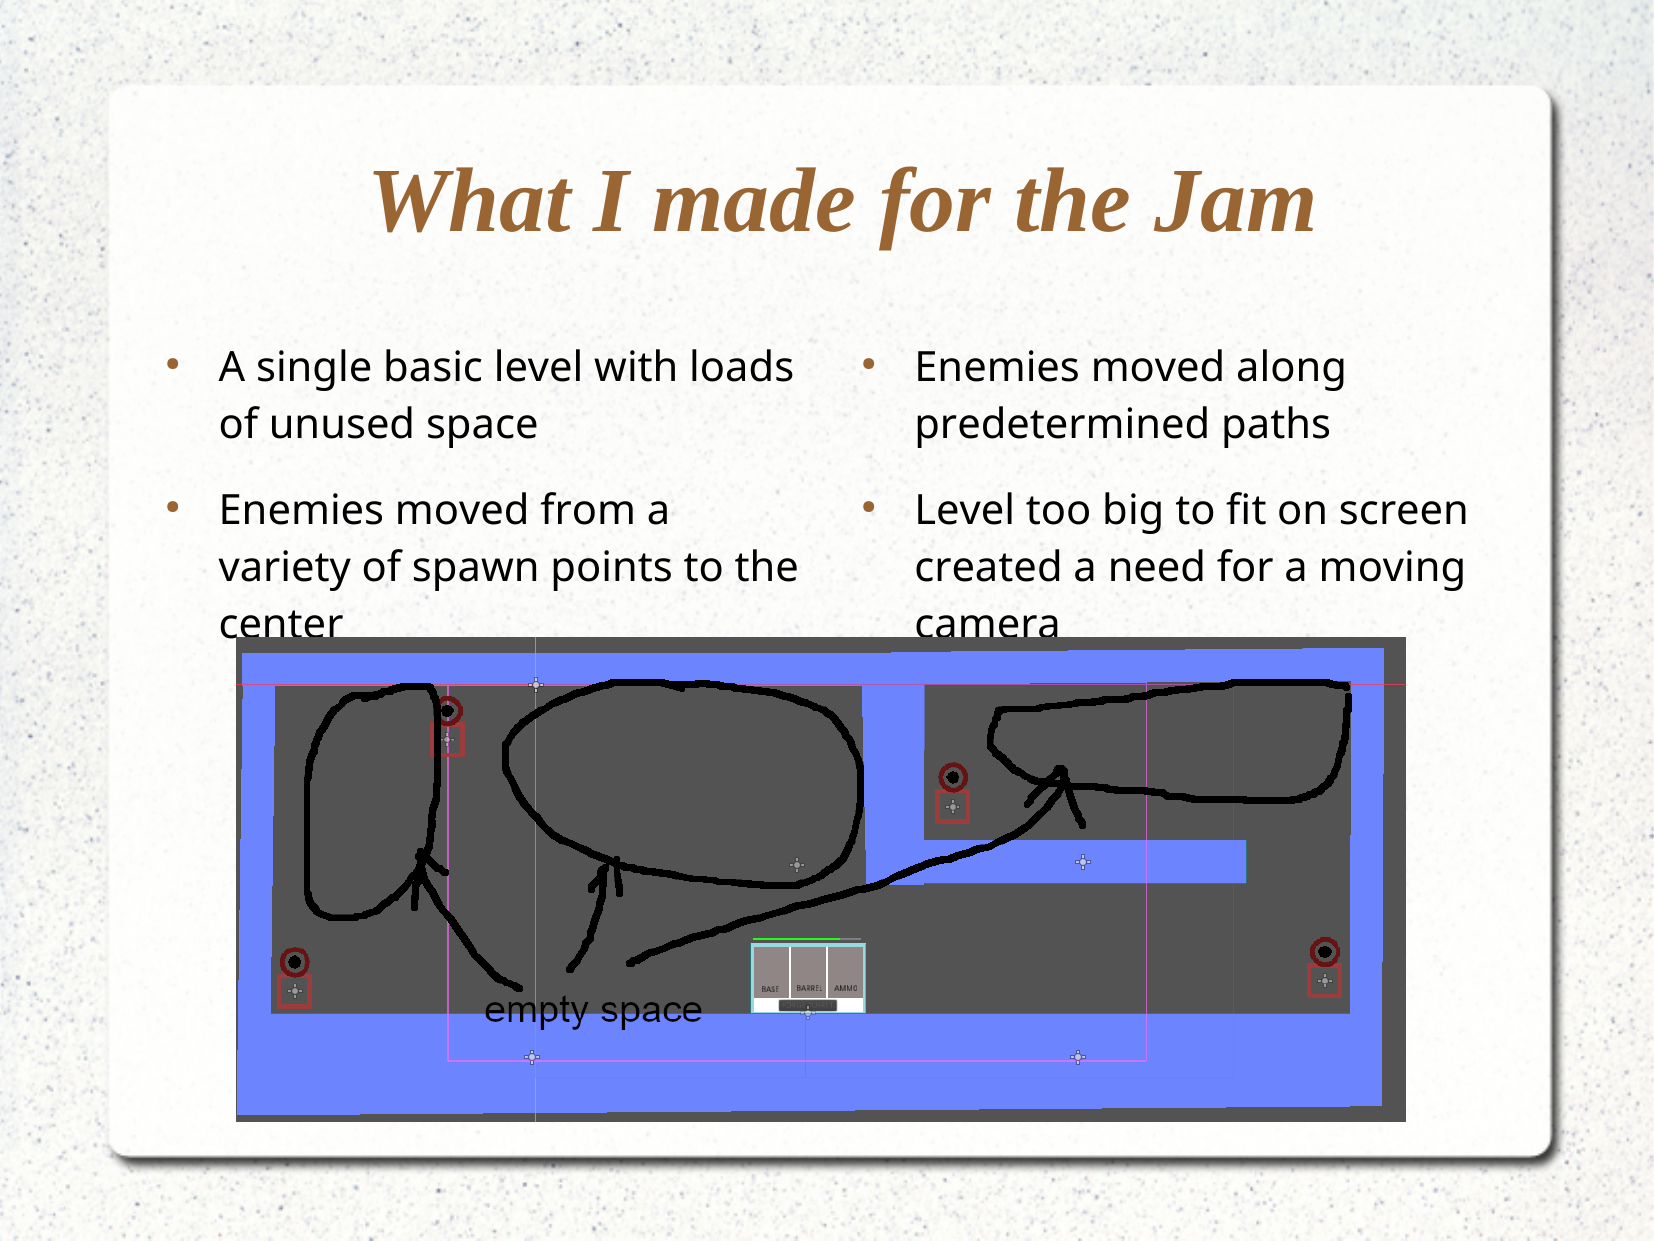

# What I made for the Jam
A single basic level with loads of unused space
Enemies moved from a variety of spawn points to the center
Enemies moved along predetermined paths
Level too big to fit on screen created a need for a moving camera